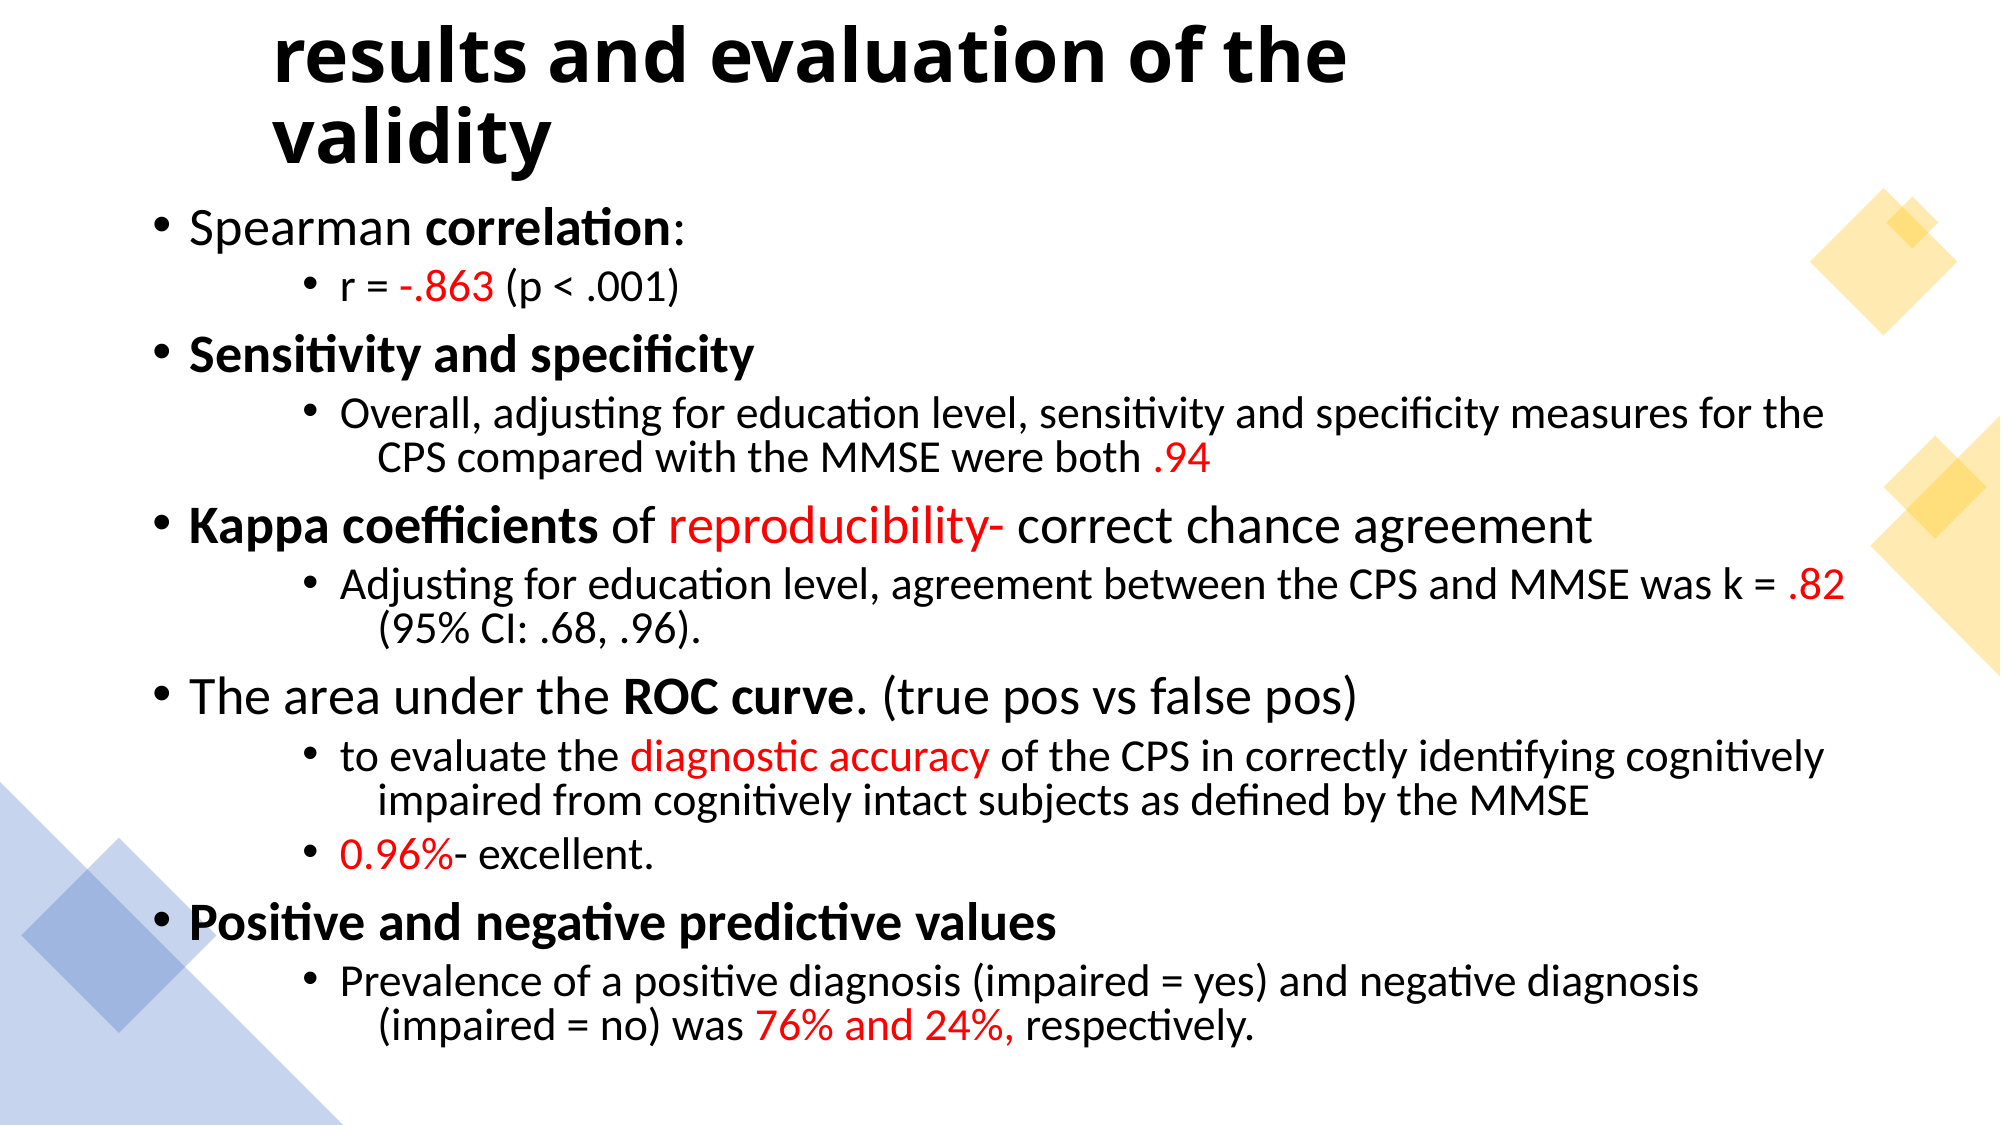

# results and evaluation of the validity
Spearman correlation:
r = -.863 (p < .001)
Sensitivity and specificity
Overall, adjusting for education level, sensitivity and specificity measures for the CPS compared with the MMSE were both .94
Kappa coefficients of reproducibility- correct chance agreement
Adjusting for education level, agreement between the CPS and MMSE was k = .82 (95% CI: .68, .96).
The area under the ROC curve. (true pos vs false pos)
to evaluate the diagnostic accuracy of the CPS in correctly identifying cognitively impaired from cognitively intact subjects as defined by the MMSE
0.96%- excellent.
Positive and negative predictive values
Prevalence of a positive diagnosis (impaired = yes) and negative diagnosis (impaired = no) was 76% and 24%, respectively.